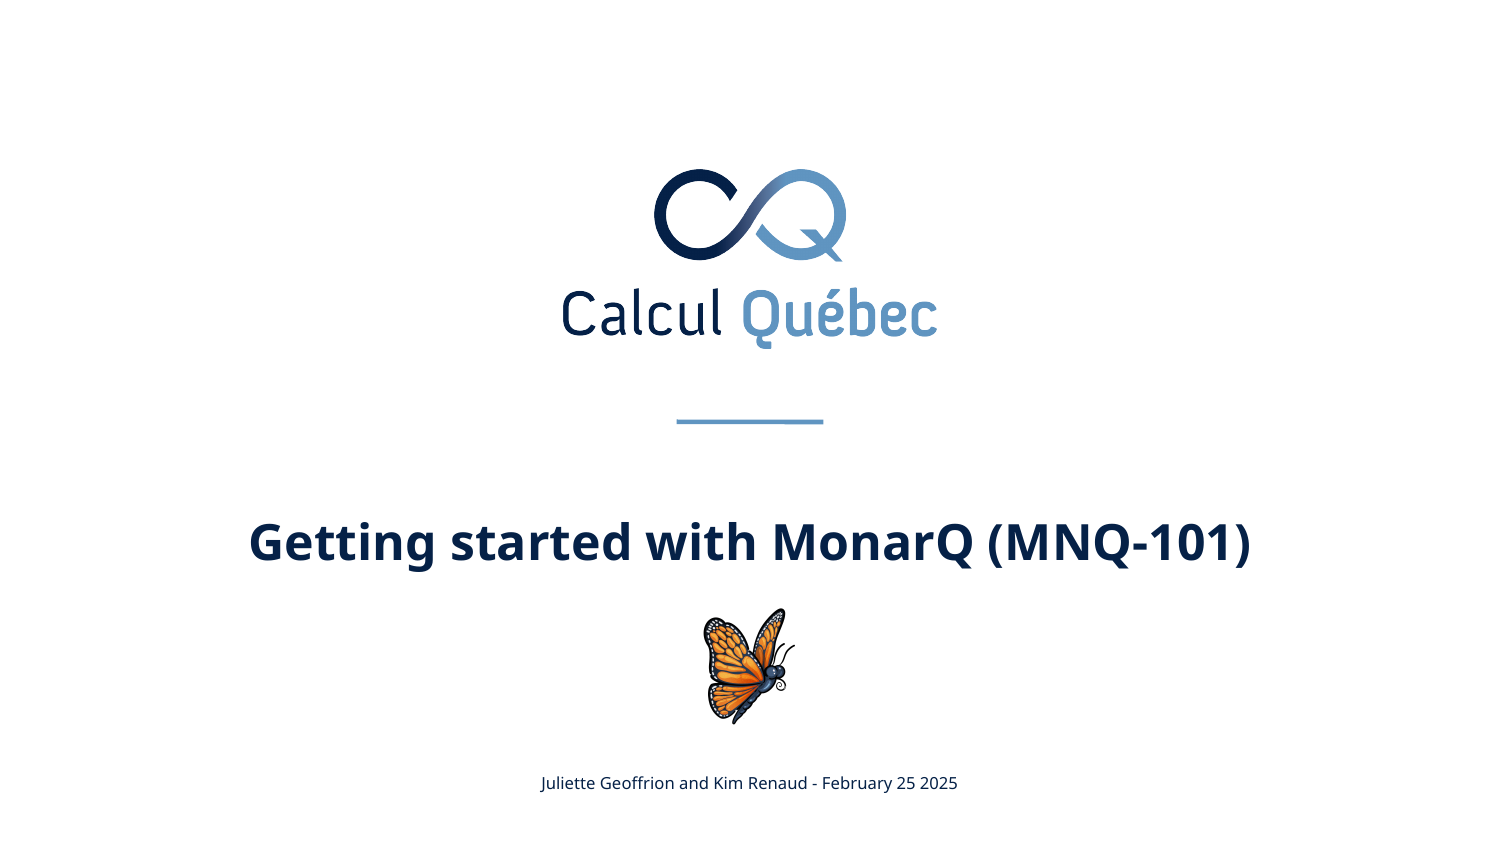

# Getting started with MonarQ (MNQ-101)
Juliette Geoffrion and Kim Renaud - February 25 2025